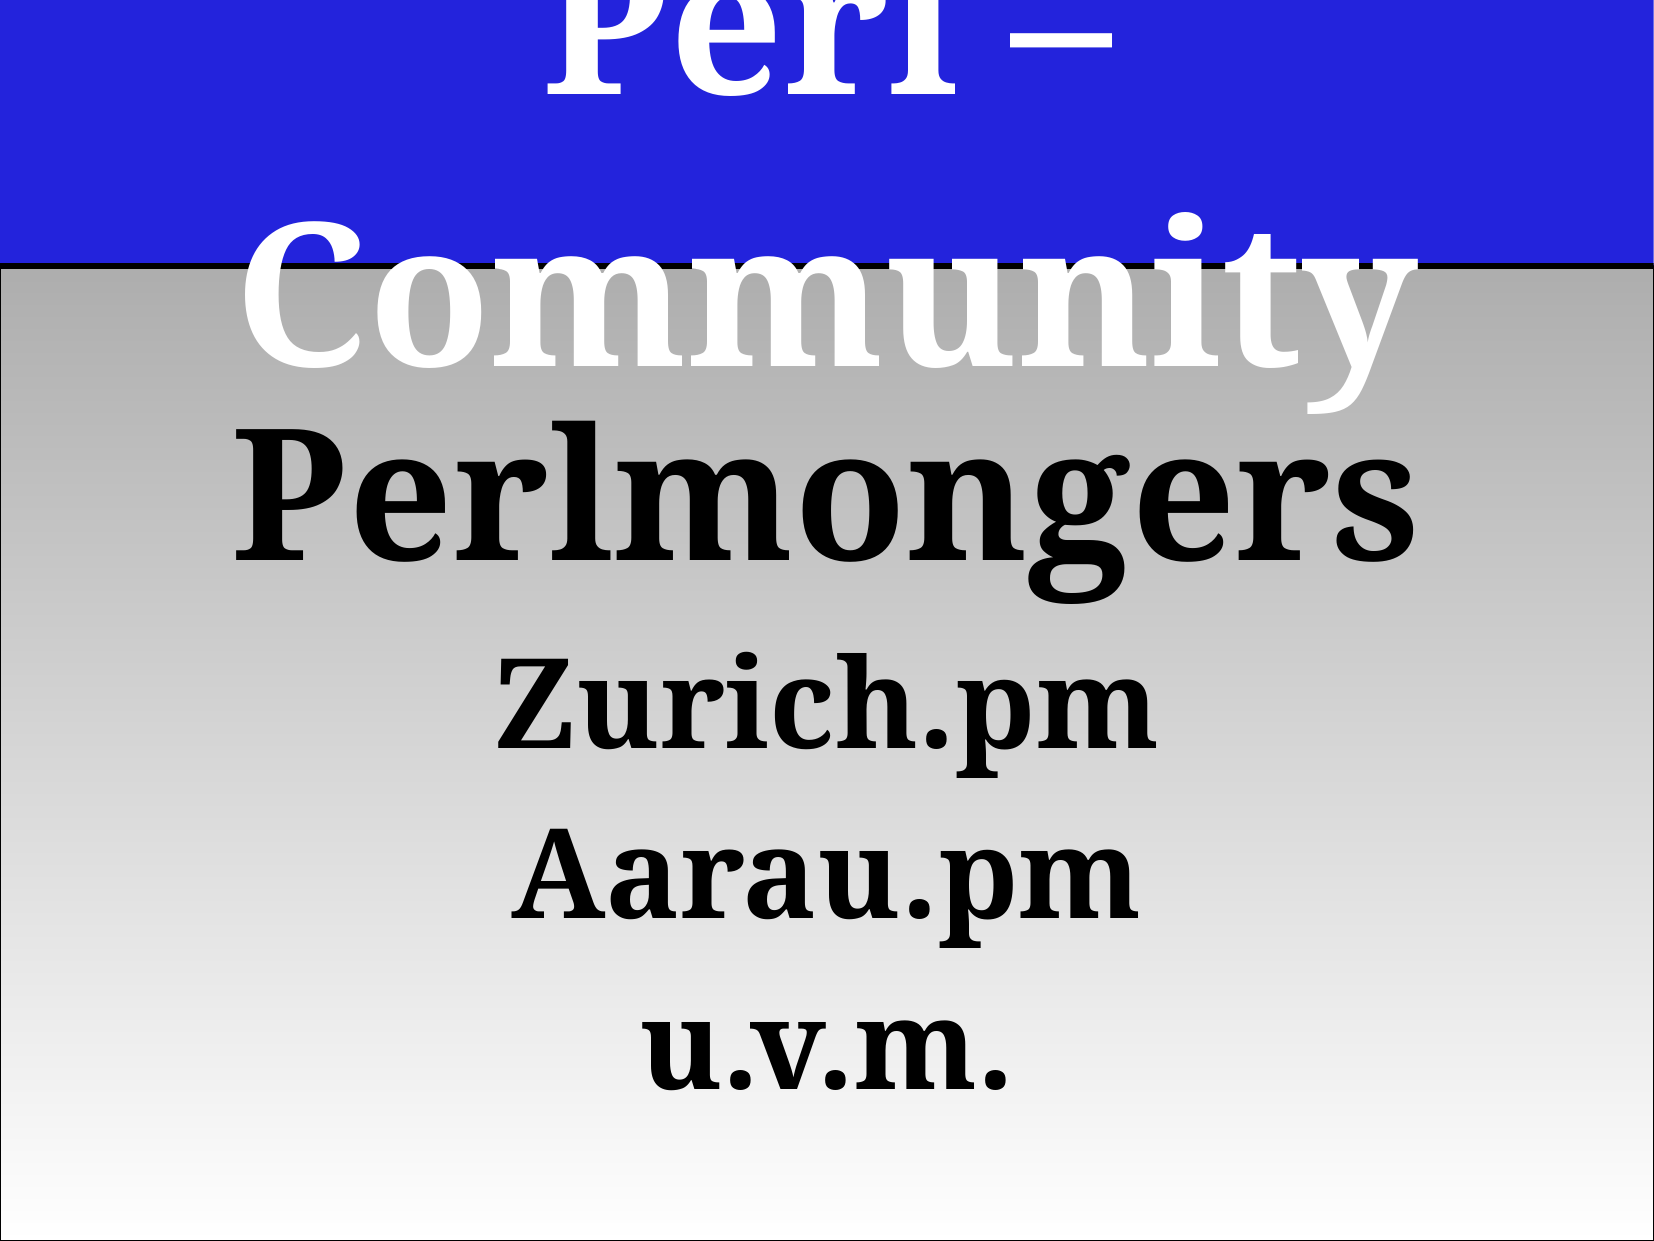

Perl – Community
# Perlmongers
Zurich.pm
Aarau.pm
u.v.m.